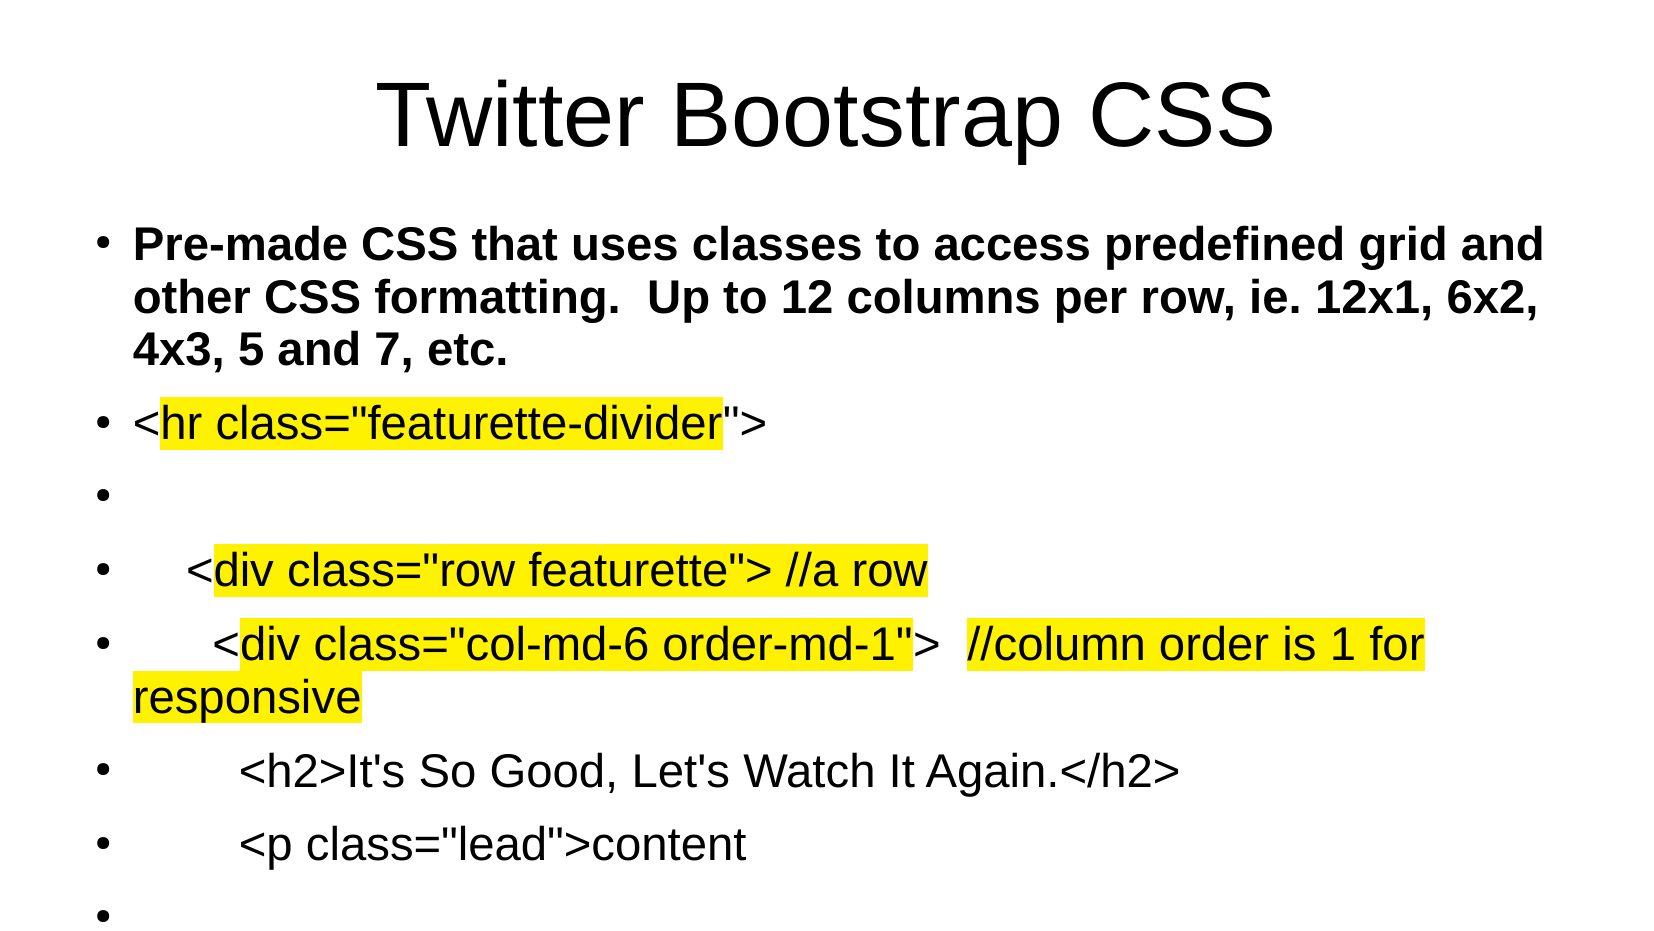

# Twitter Bootstrap CSS
Pre-made CSS that uses classes to access predefined grid and other CSS formatting. Up to 12 columns per row, ie. 12x1, 6x2, 4x3, 5 and 7, etc.
<hr class="featurette-divider">
 <div class="row featurette"> //a row
 <div class="col-md-6 order-md-1"> //column order is 1 for responsive
 <h2>It's So Good, Let's Watch It Again.</h2>
 <p class="lead">content